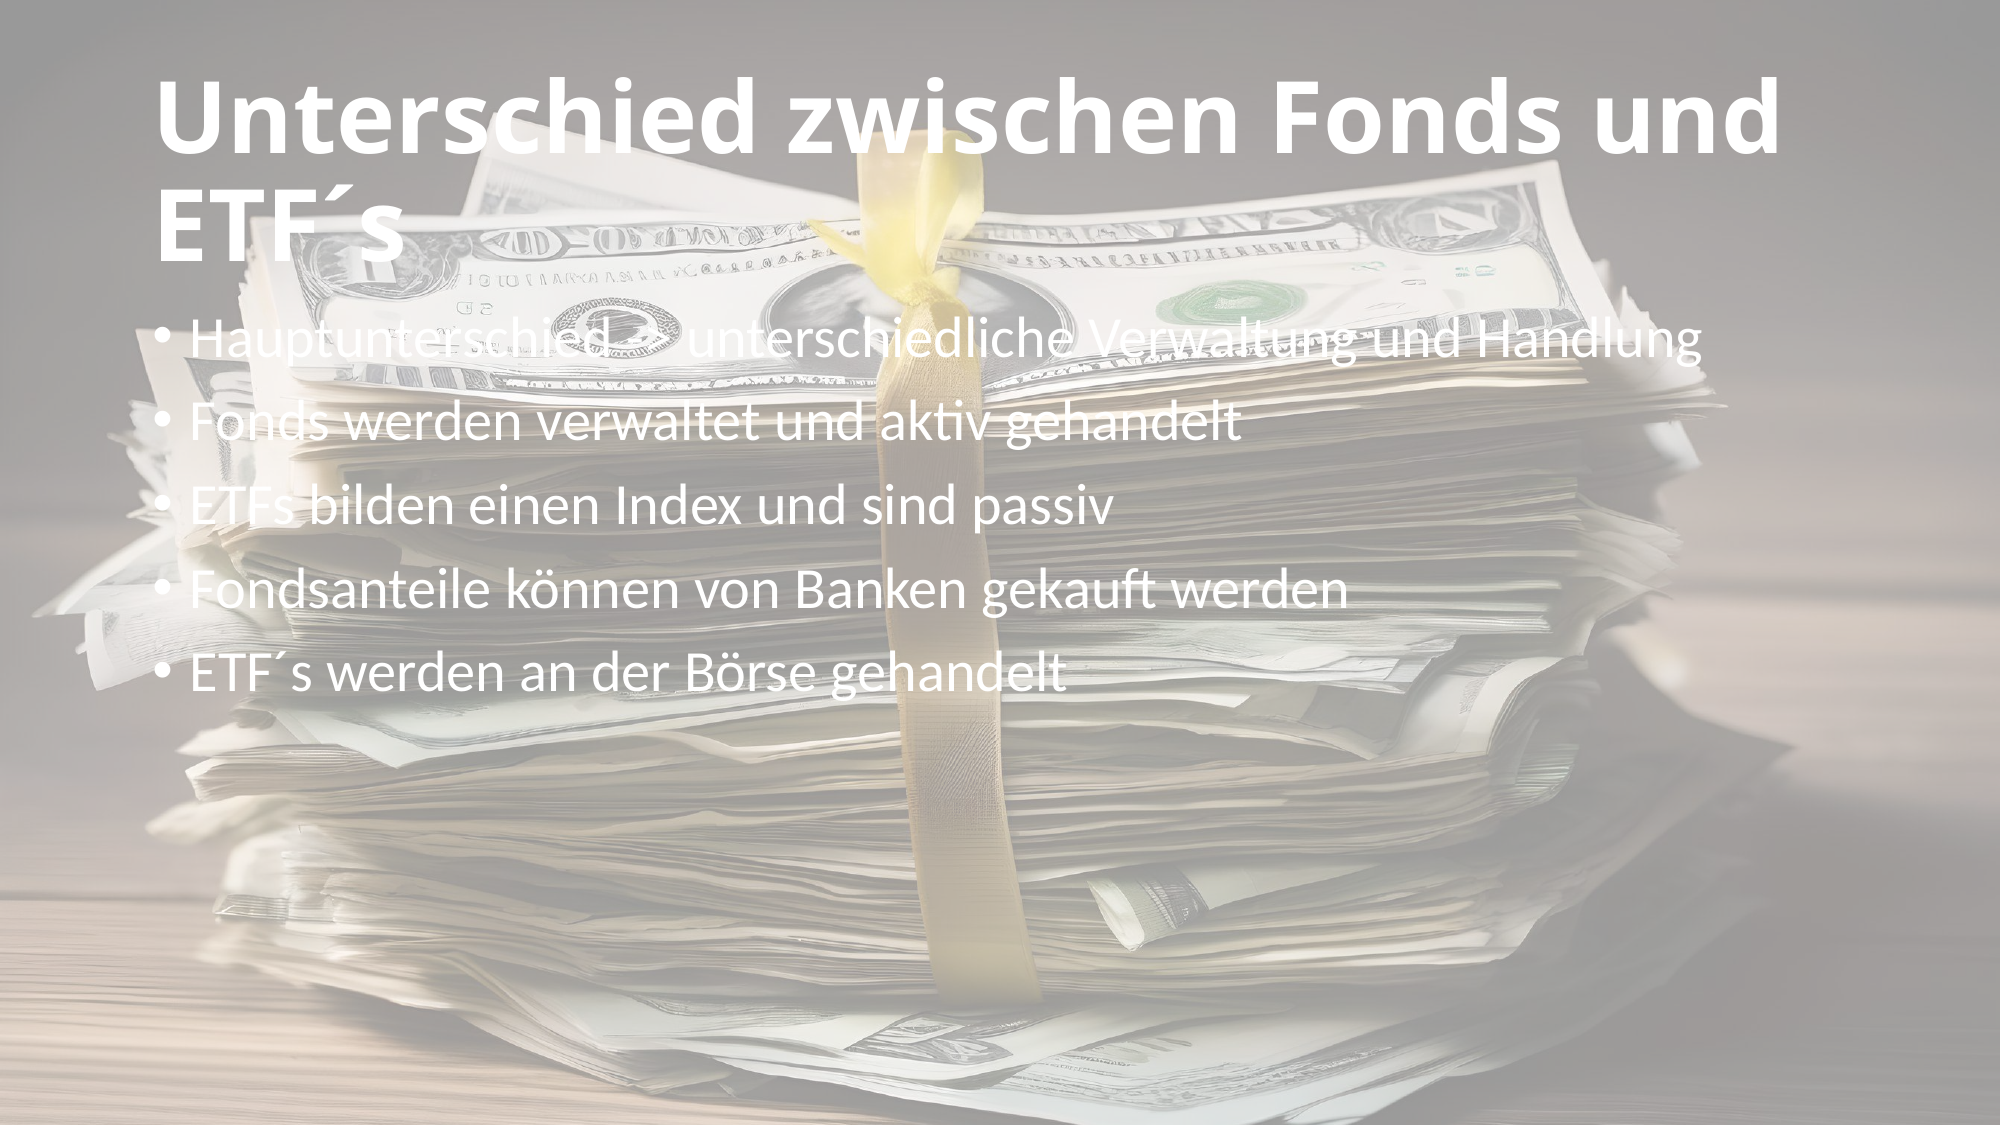

# Unterschied zwischen Fonds und ETF´s
Hauptunterschied -> unterschiedliche Verwaltung und Handlung
Fonds werden verwaltet und aktiv gehandelt
ETFs bilden einen Index und sind passiv
Fondsanteile können von Banken gekauft werden
ETF´s werden an der Börse gehandelt